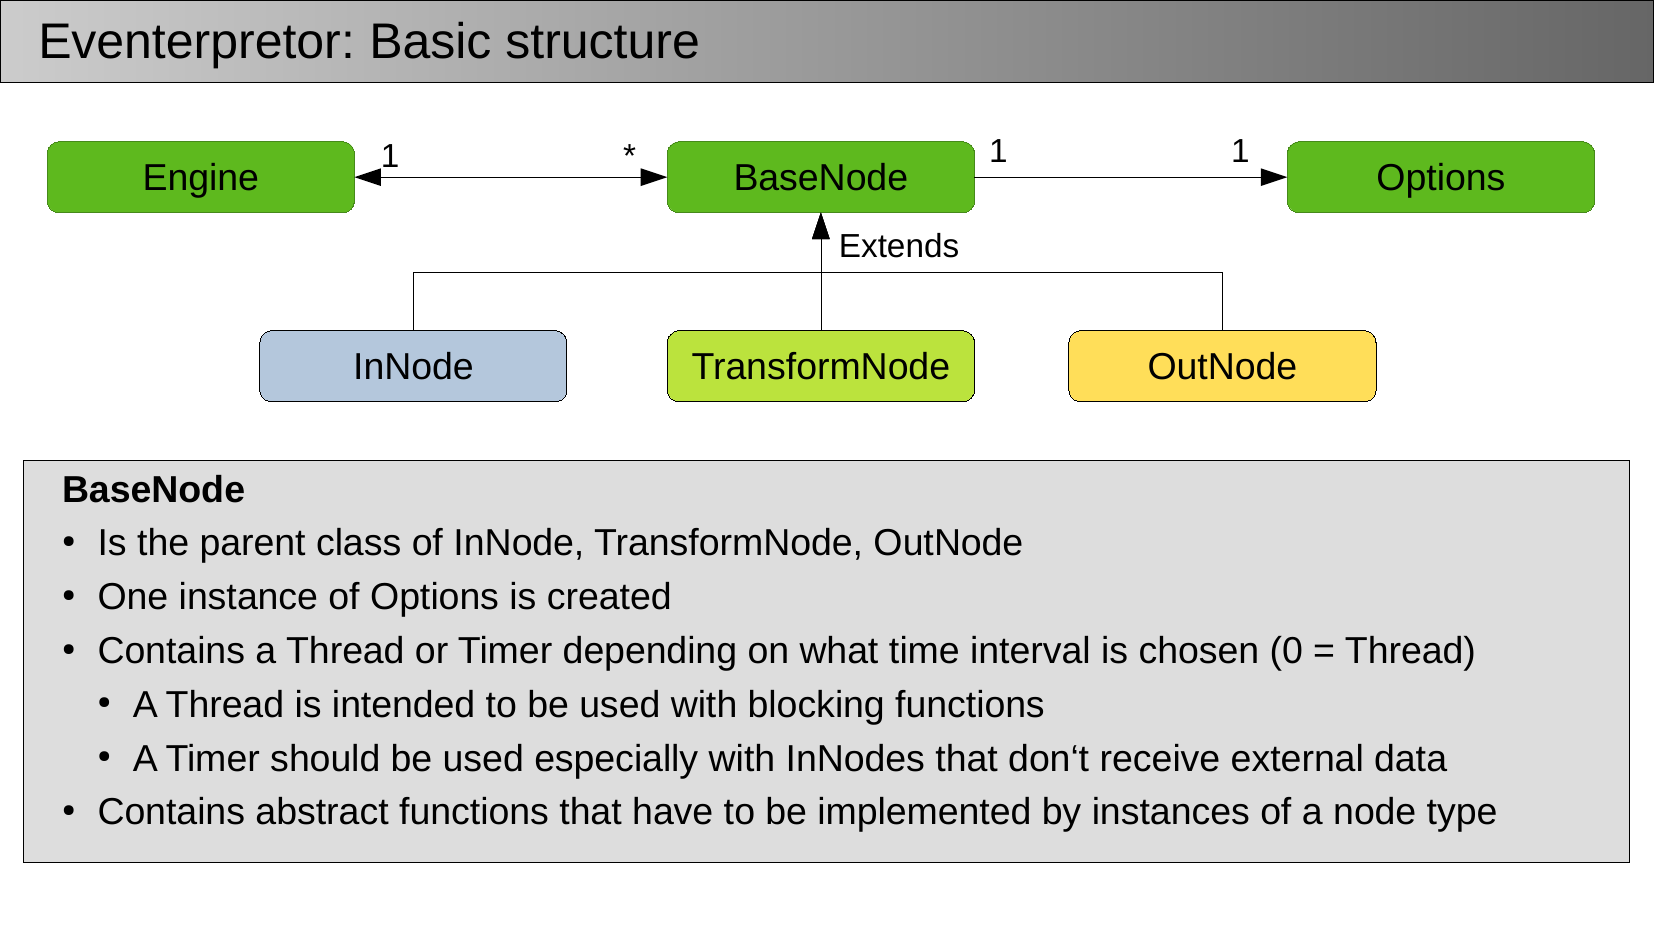

Eventerpretor: Basic structure
1
1
1
*
Engine
BaseNode
Options
Extends
InNode
TransformNode
OutNode
BaseNode
Is the parent class of InNode, TransformNode, OutNode
One instance of Options is created
Contains a Thread or Timer depending on what time interval is chosen (0 = Thread)
A Thread is intended to be used with blocking functions
A Timer should be used especially with InNodes that don‘t receive external data
Contains abstract functions that have to be implemented by instances of a node type